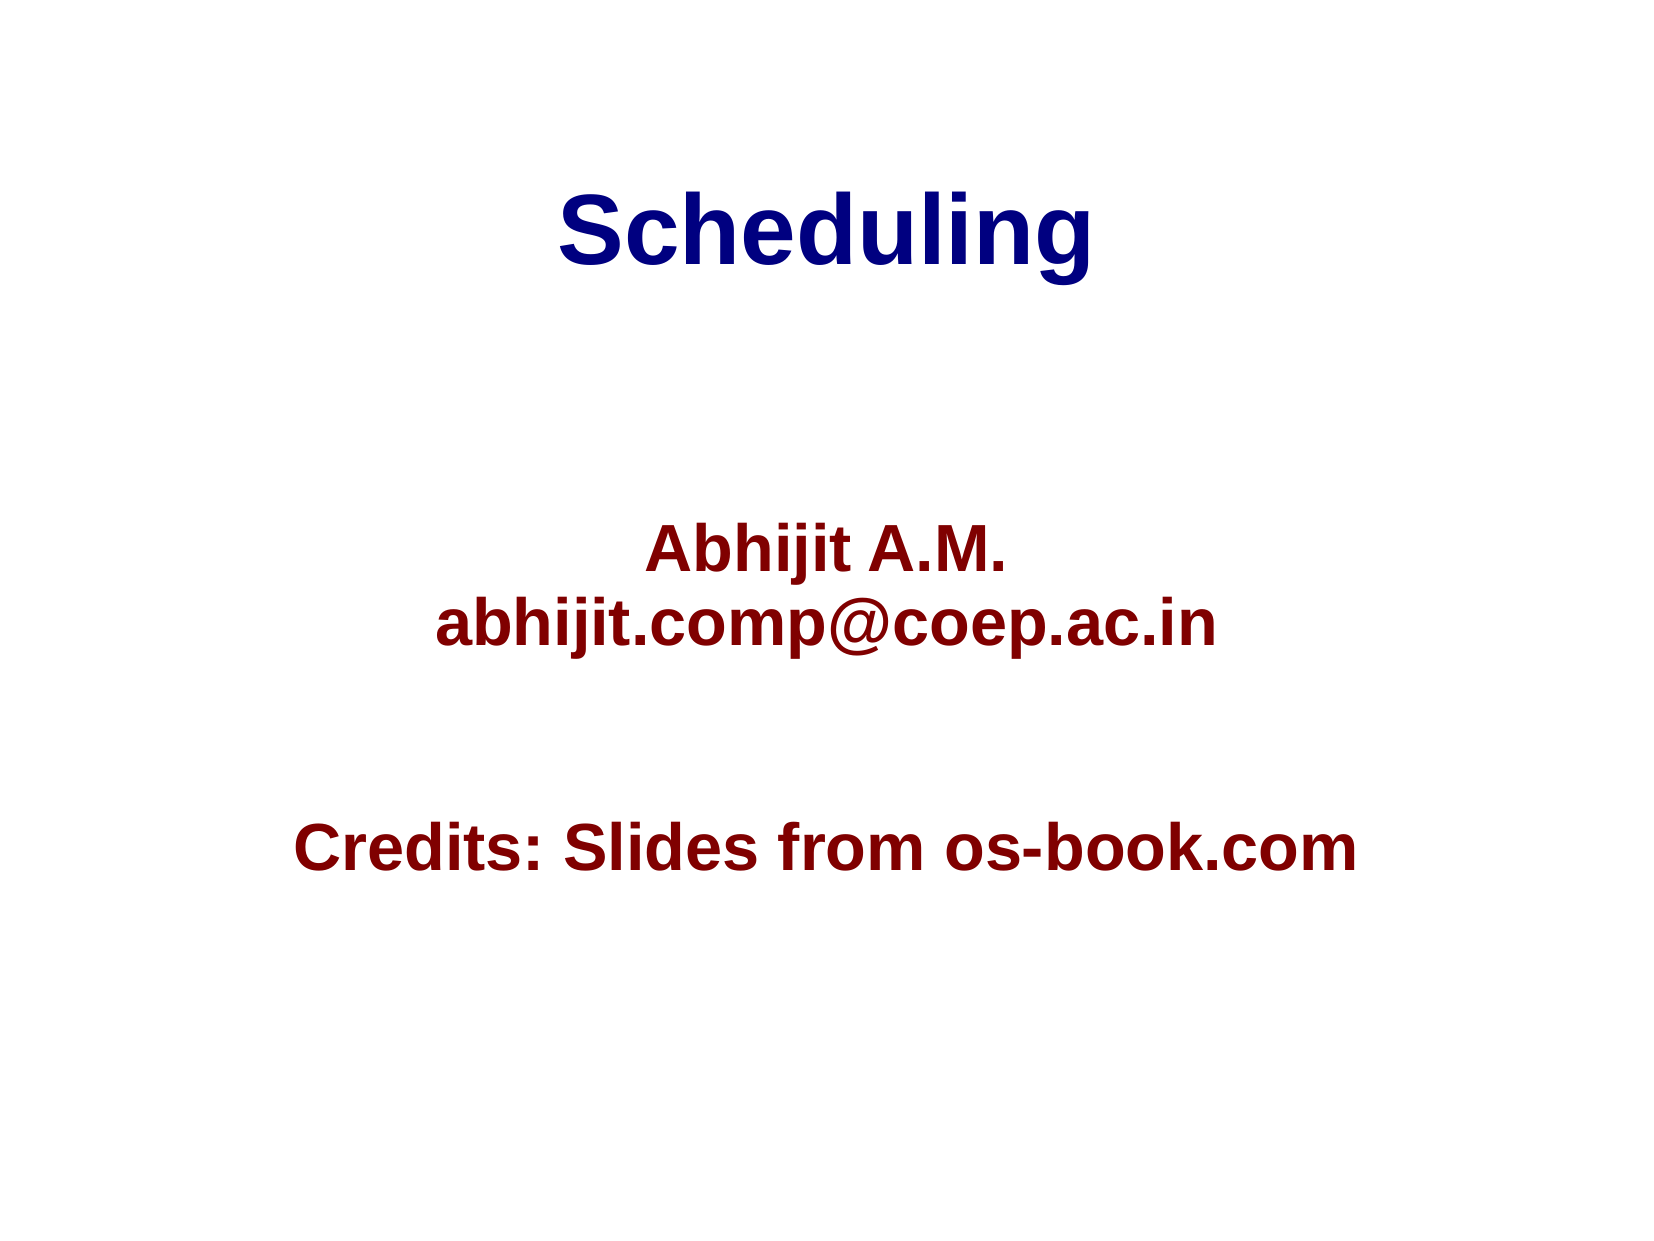

# Scheduling
Abhijit A.M.
abhijit.comp@coep.ac.in
Credits: Slides from os-book.com